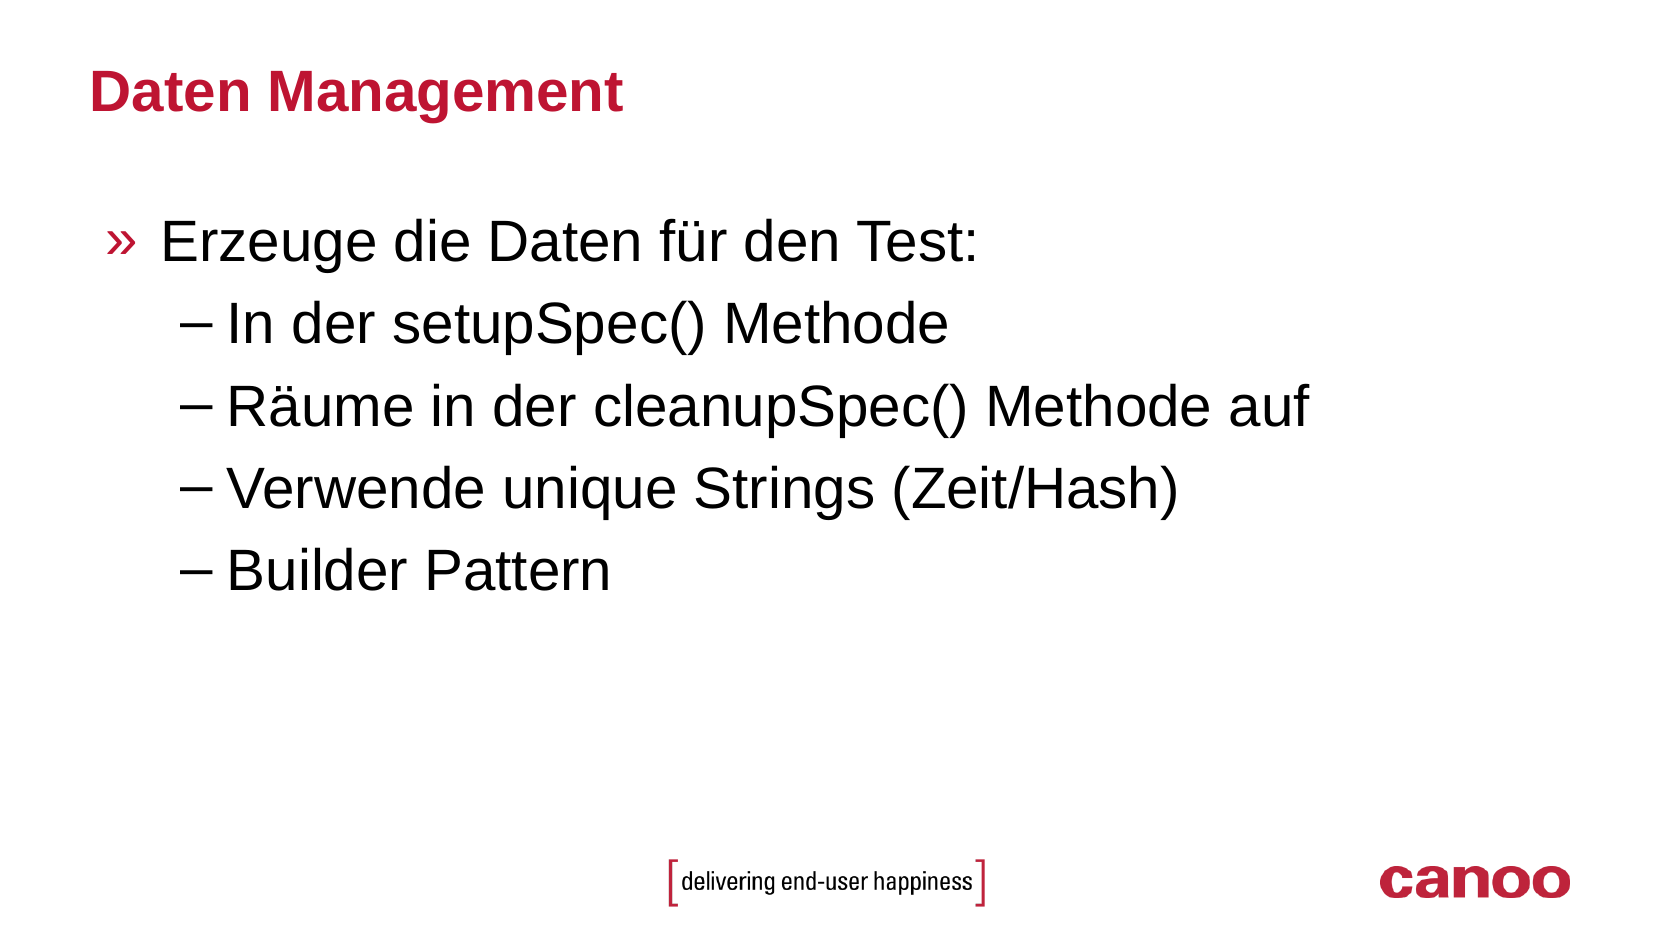

# Daten Management
Erzeuge die Daten für den Test:
In der setupSpec() Methode
Räume in der cleanupSpec() Methode auf
Verwende unique Strings (Zeit/Hash)
Builder Pattern